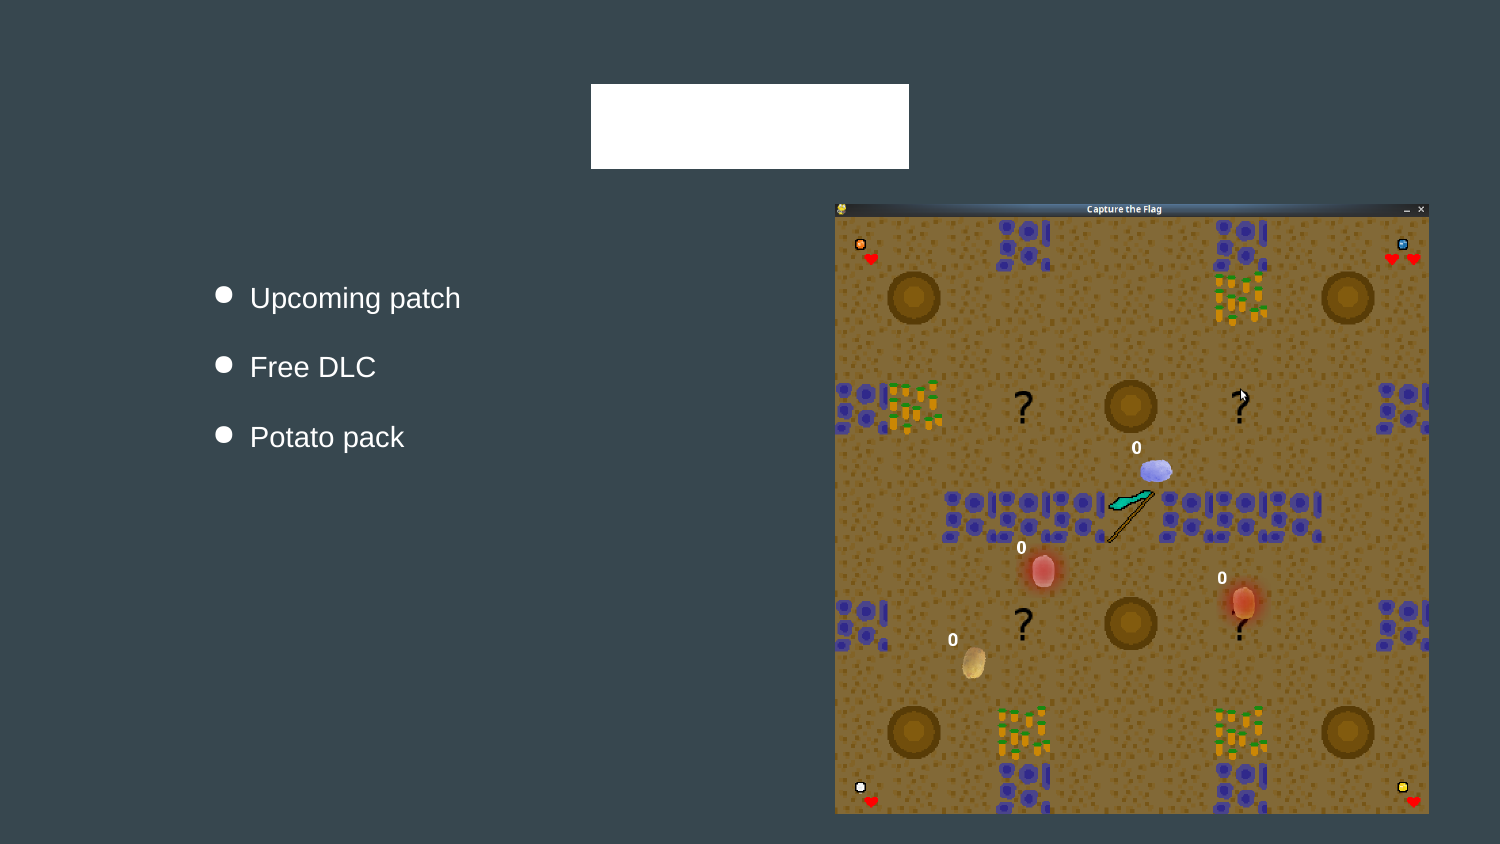

# The Future
Upcoming patch
Free DLC
Potato pack